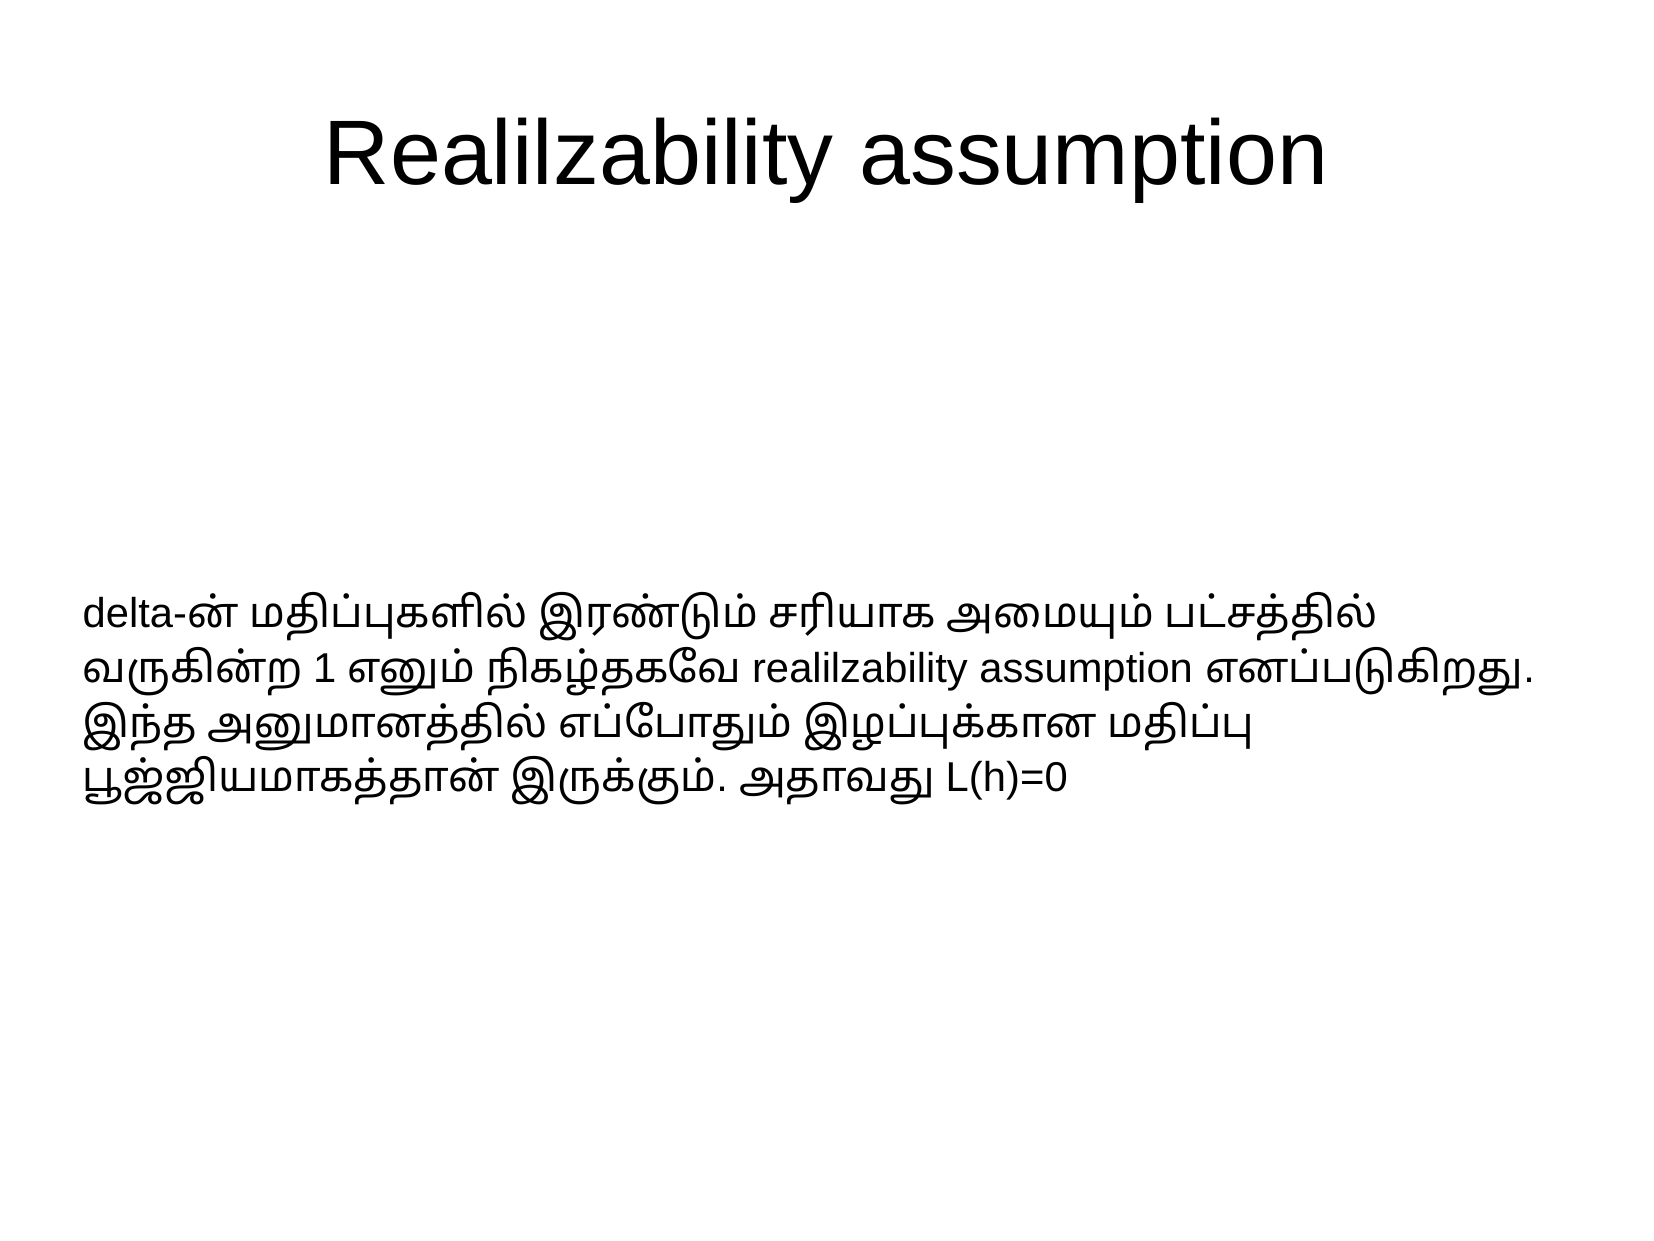

# Realilzability assumption
delta-ன் மதிப்புகளில் இரண்டும் சரியாக அமையும் பட்சத்தில் வருகின்ற 1 எனும் நிகழ்தகவே realilzability assumption எனப்படுகிறது. இந்த அனுமானத்தில் எப்போதும் இழப்புக்கான மதிப்பு பூஜ்ஜியமாகத்தான் இருக்கும். அதாவது L(h)=0